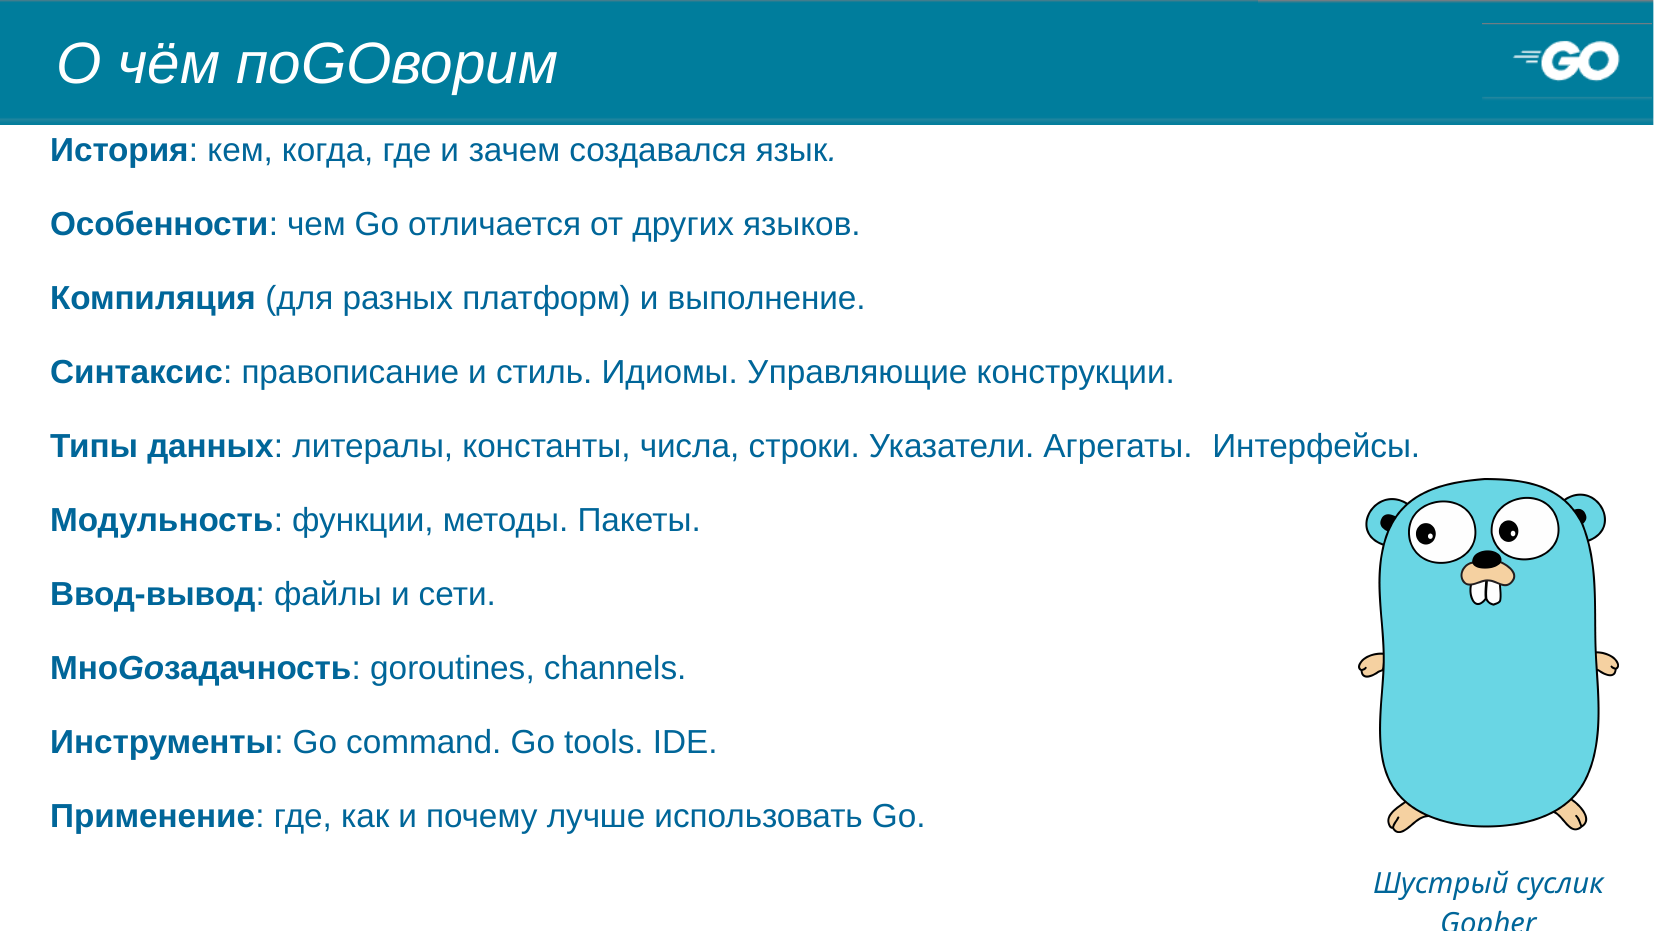

О чём поGOворим
История: кем, когда, где и зачем создавался язык.
Особенности: чем Go отличается от других языков.
Компиляция (для разных платформ) и выполнение.
Синтаксис: правописание и стиль. Идиомы. Управляющие конструкции.
Типы данных: литералы, константы, числа, строки. Указатели. Агрегаты. Интерфейсы.
Модульность: функции, методы. Пакеты.
Ввод-вывод: файлы и сети.
МноGoзадачность: goroutines, channels.
Инструменты: Go command. Go tools. IDE.
Применение: где, как и почему лучше использовать Go.
Шустрый суслик
Gopher